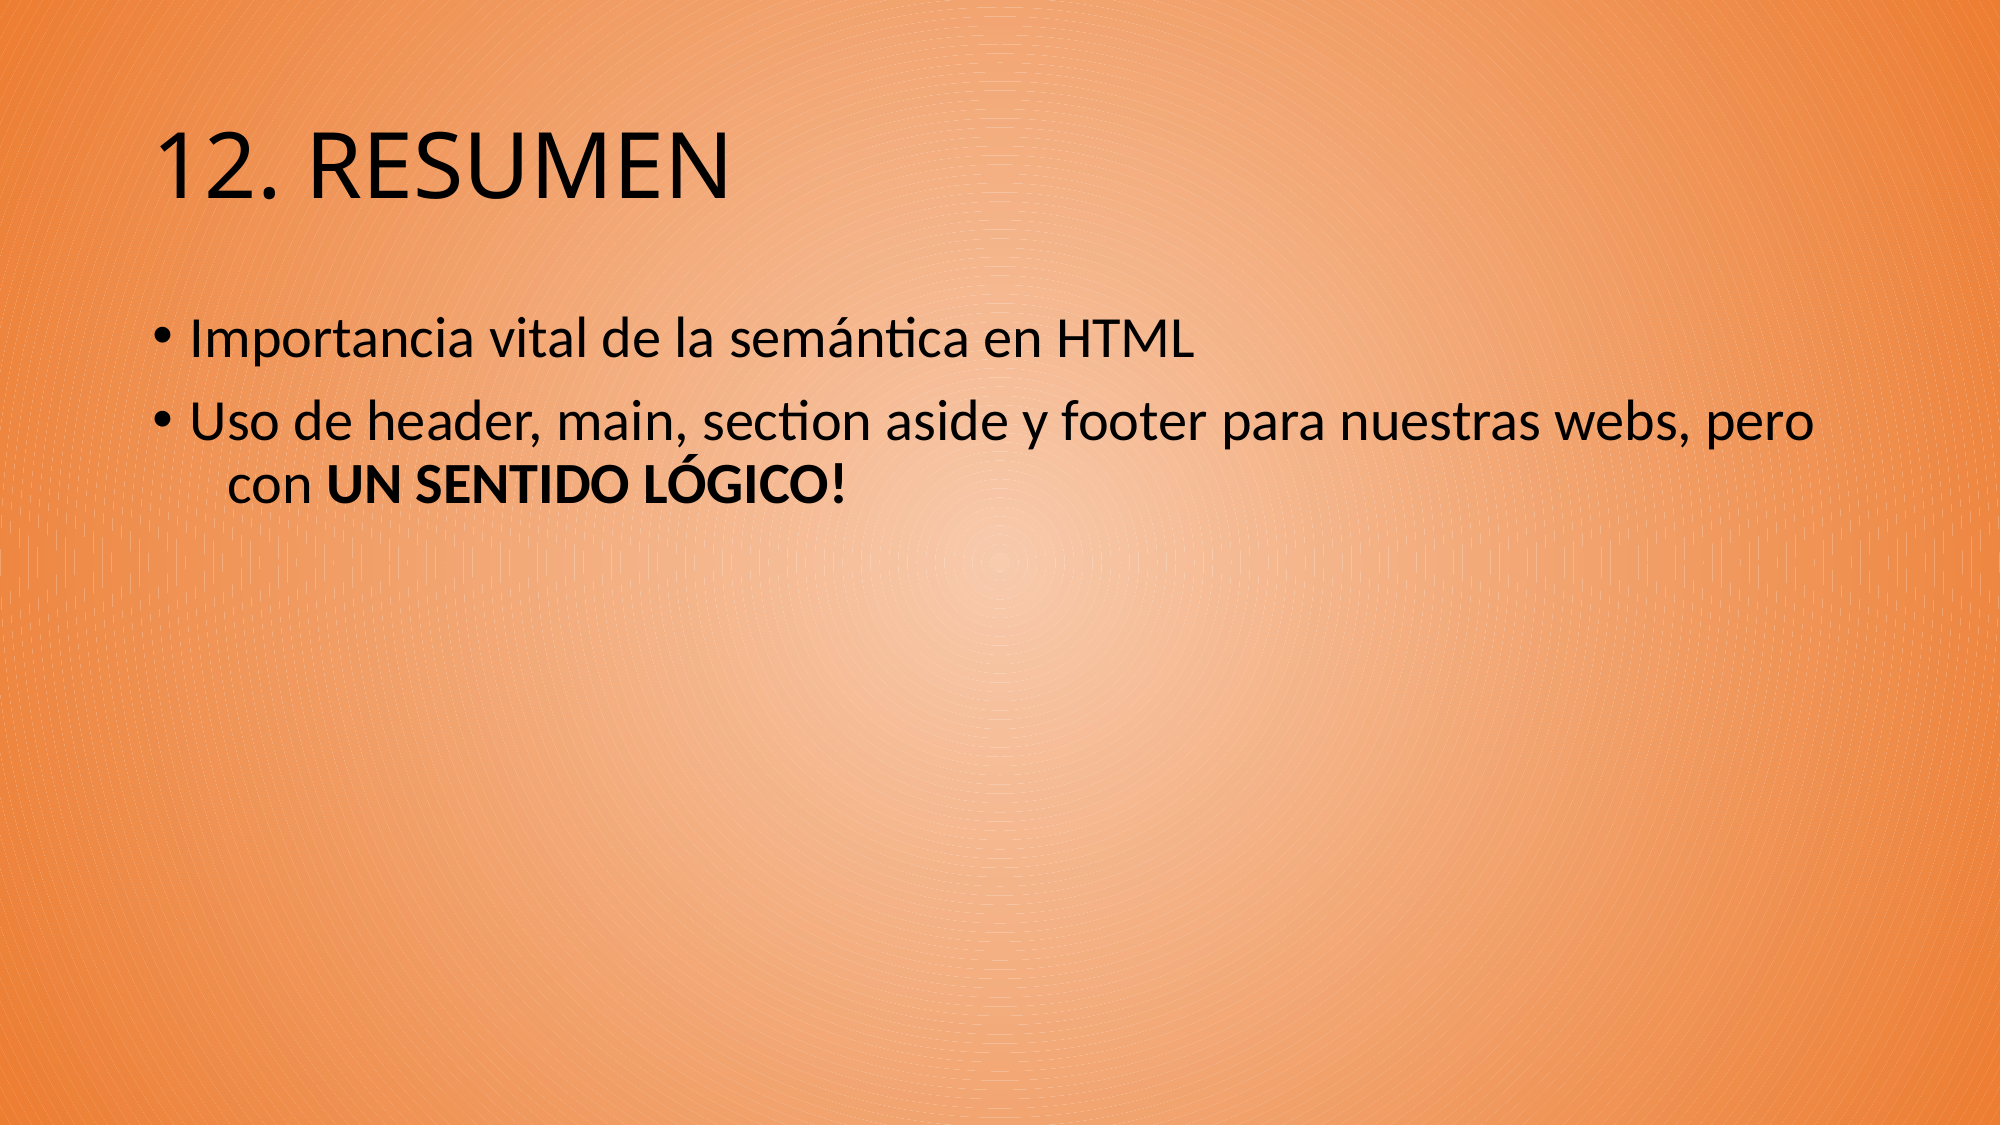

# 12. RESUMEN
Importancia vital de la semántica en HTML
Uso de header, main, section aside y footer para nuestras webs, pero con UN SENTIDO LÓGICO!